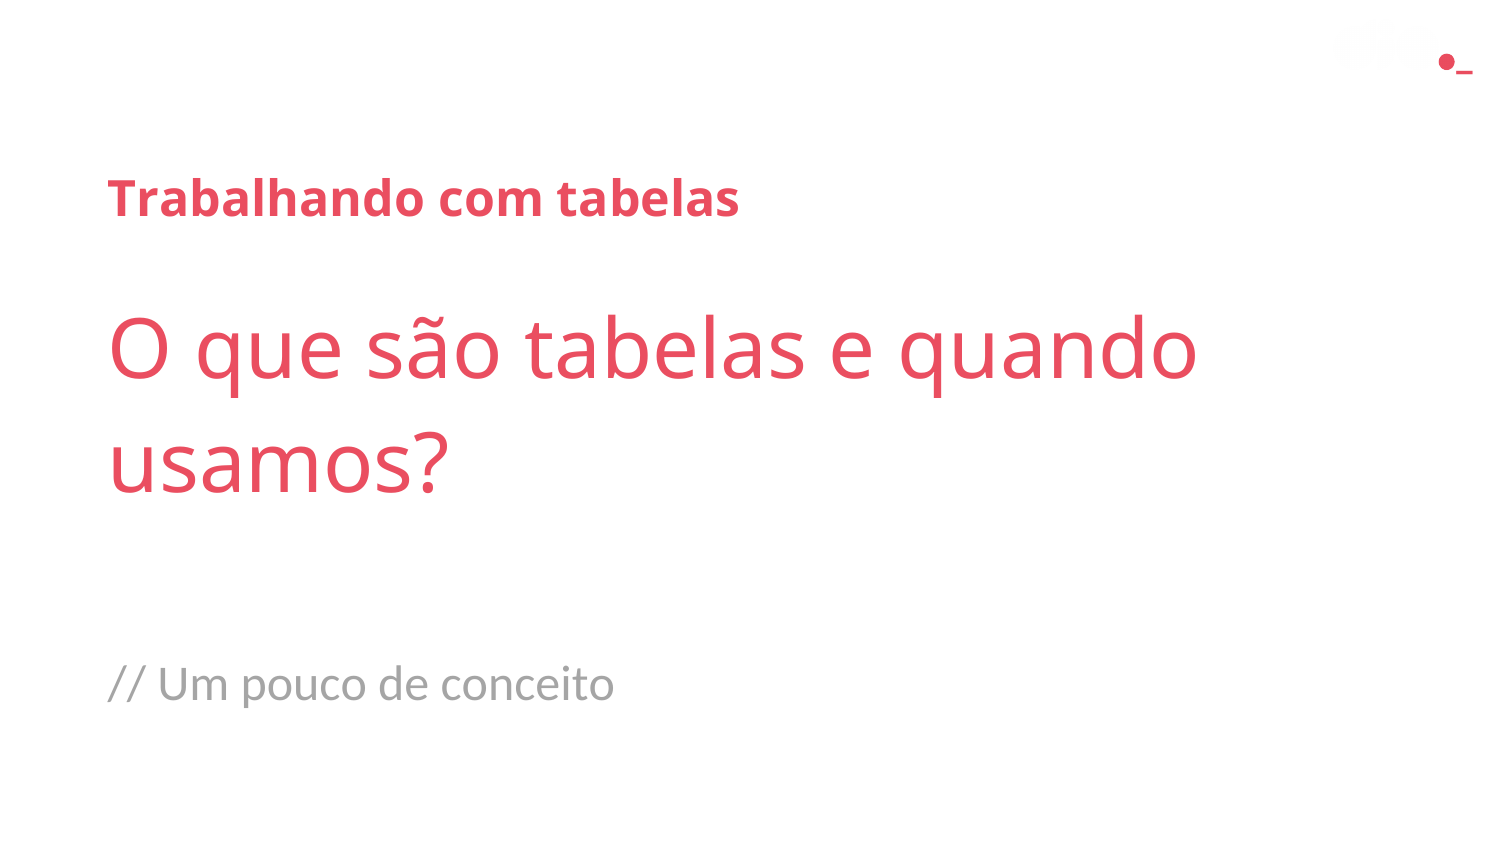

Trabalhando com tabelas
O que são tabelas e quando usamos?
// Um pouco de conceito